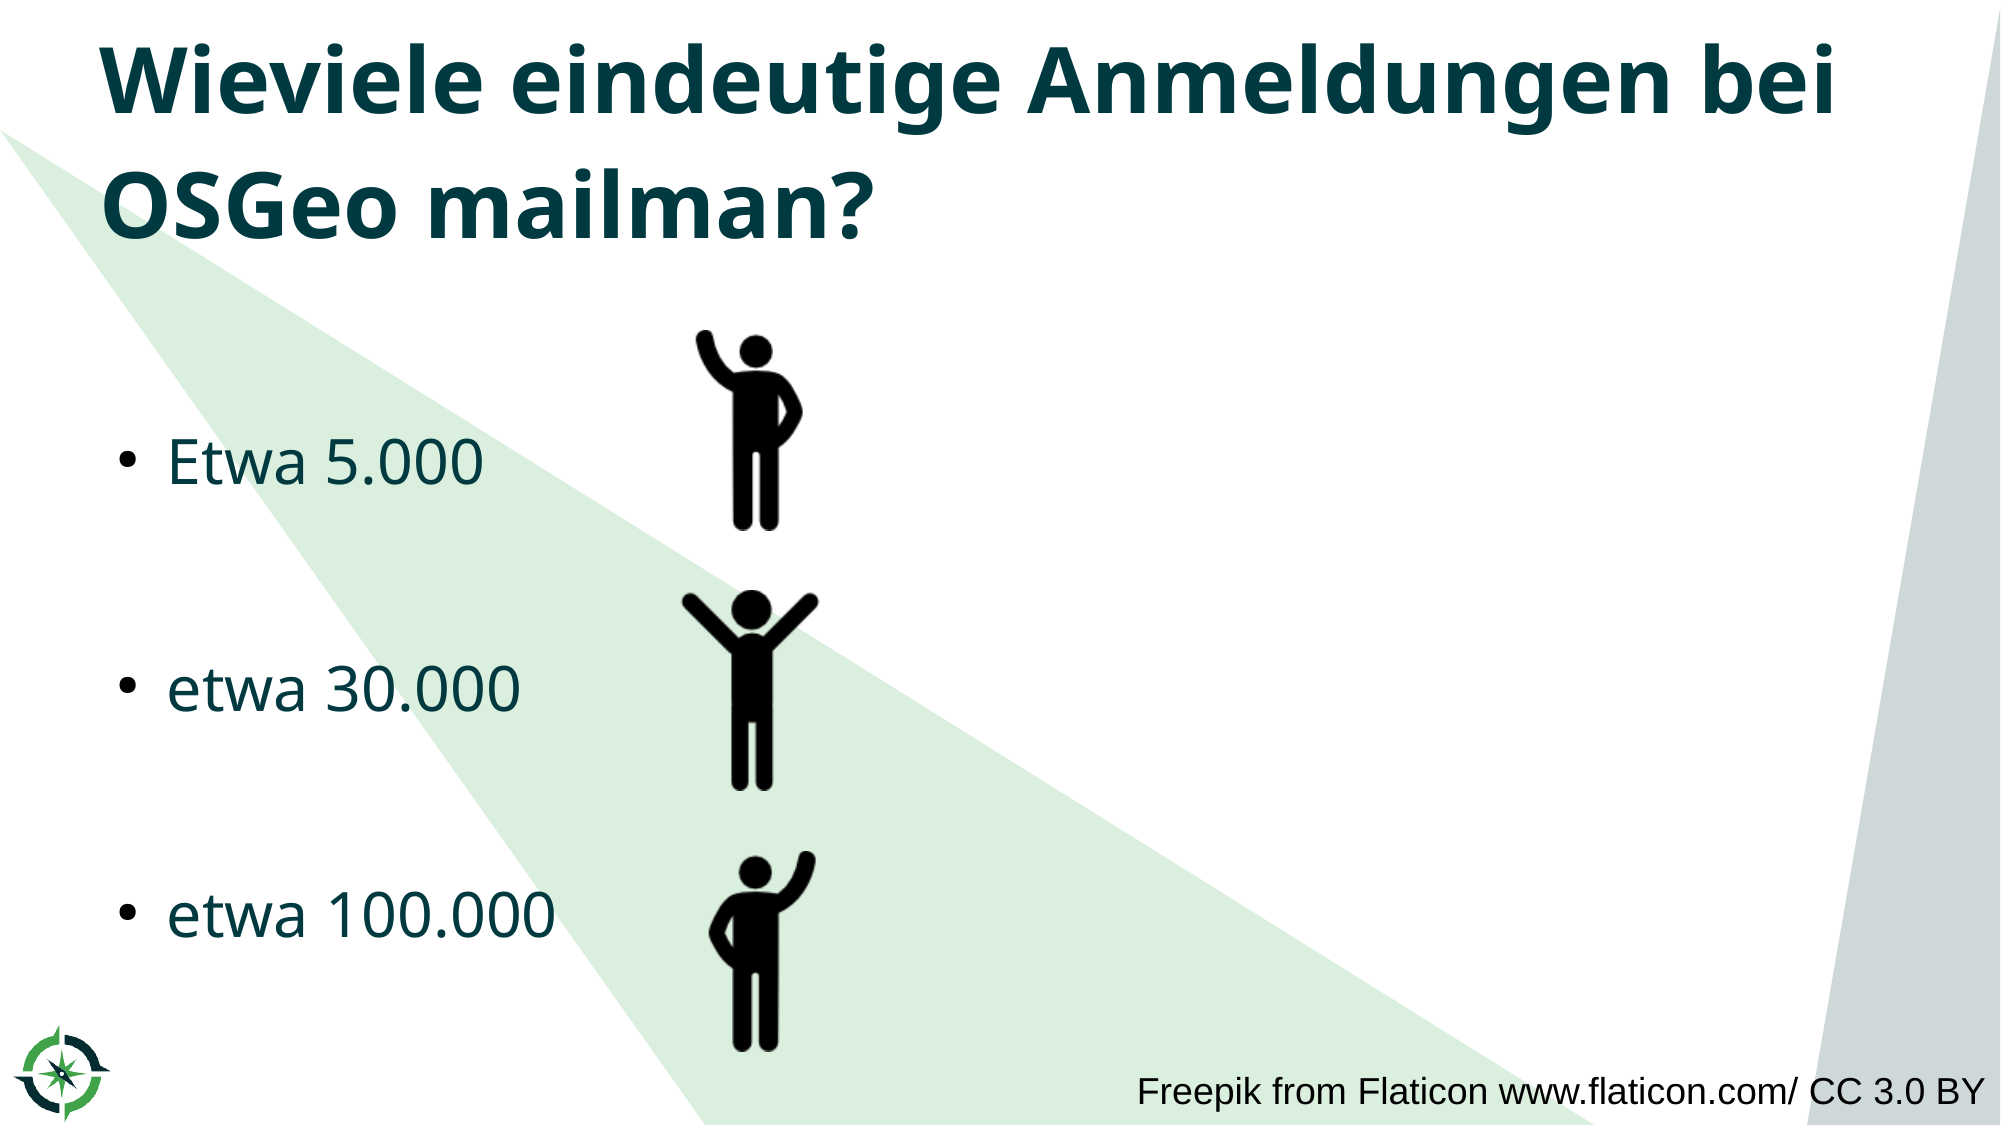

# Wieviele eindeutige Anmeldungen bei OSGeo mailman?
Etwa 5.000
etwa 30.000
etwa 100.000
Freepik from Flaticon www.flaticon.com/ CC 3.0 BY